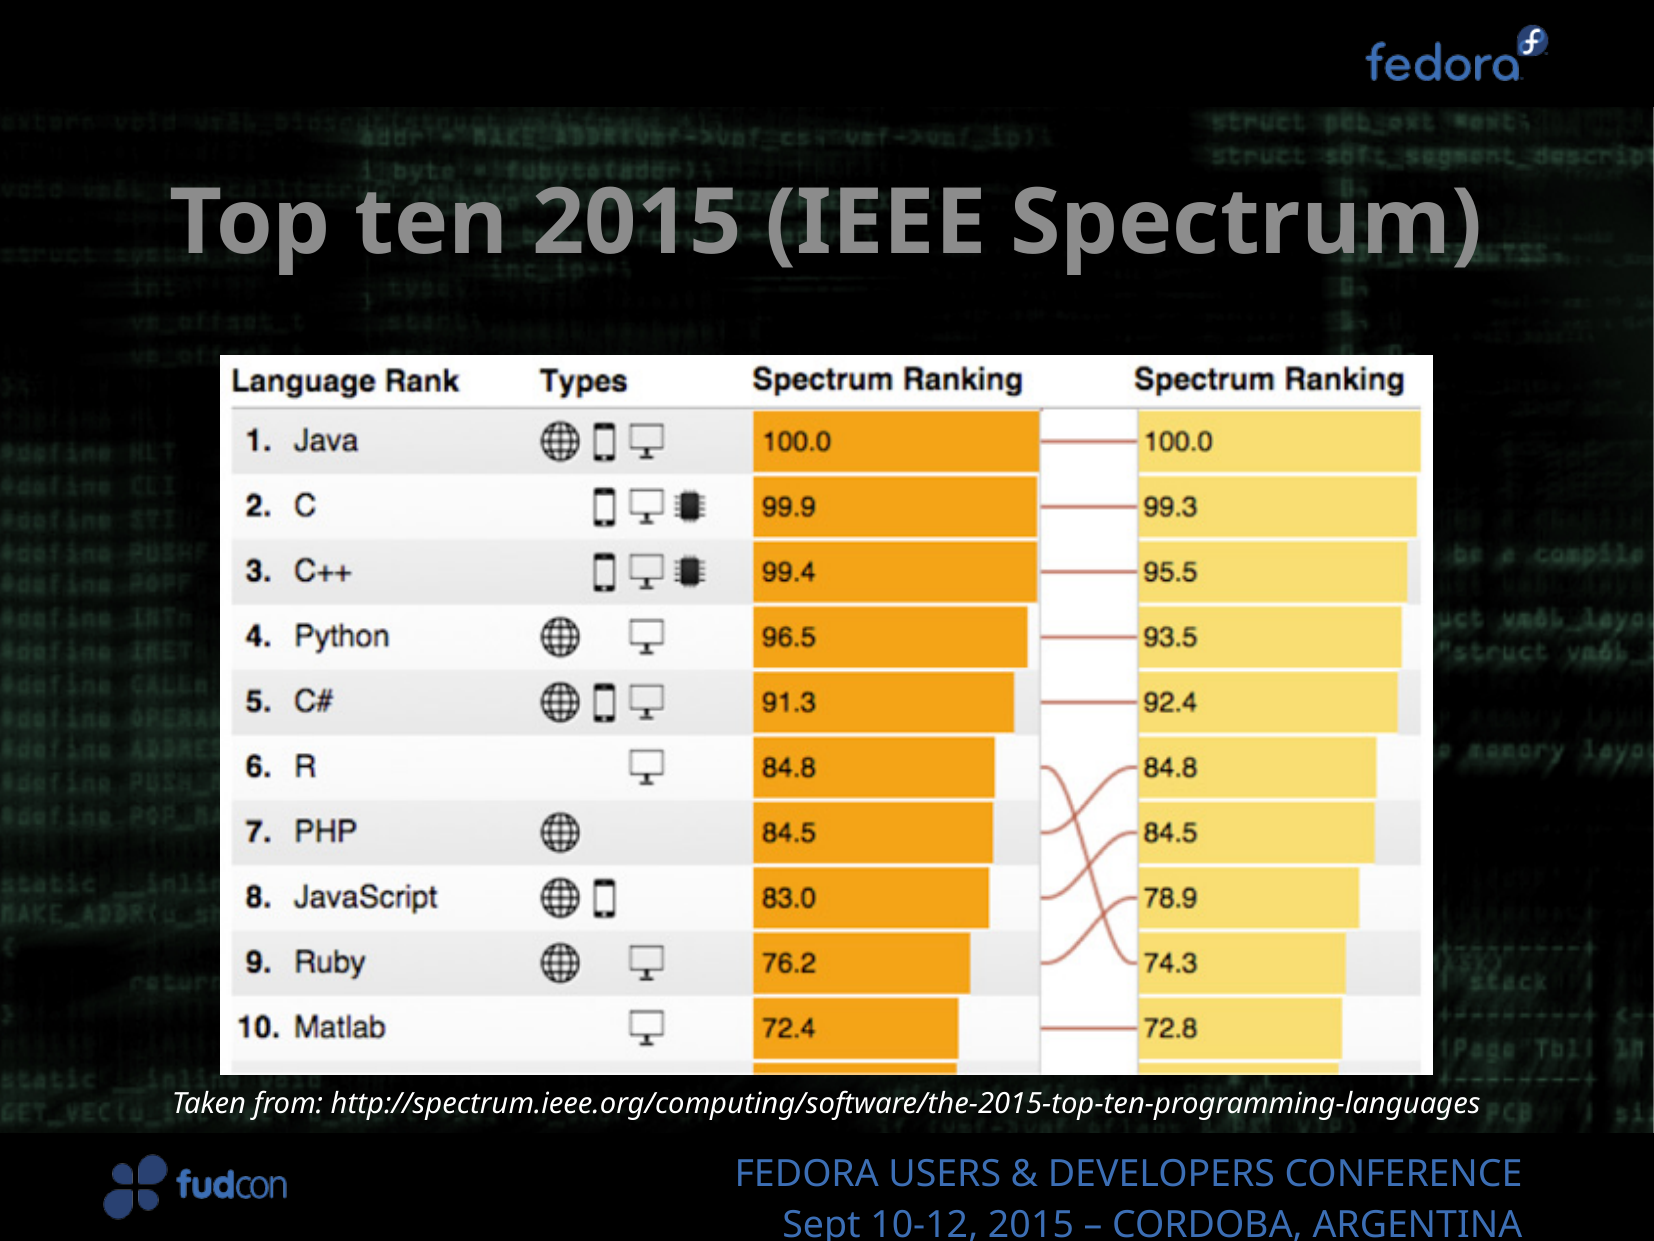

# Top ten 2015 (IEEE Spectrum)
Taken from: http://spectrum.ieee.org/computing/software/the-2015-top-ten-programming-languages